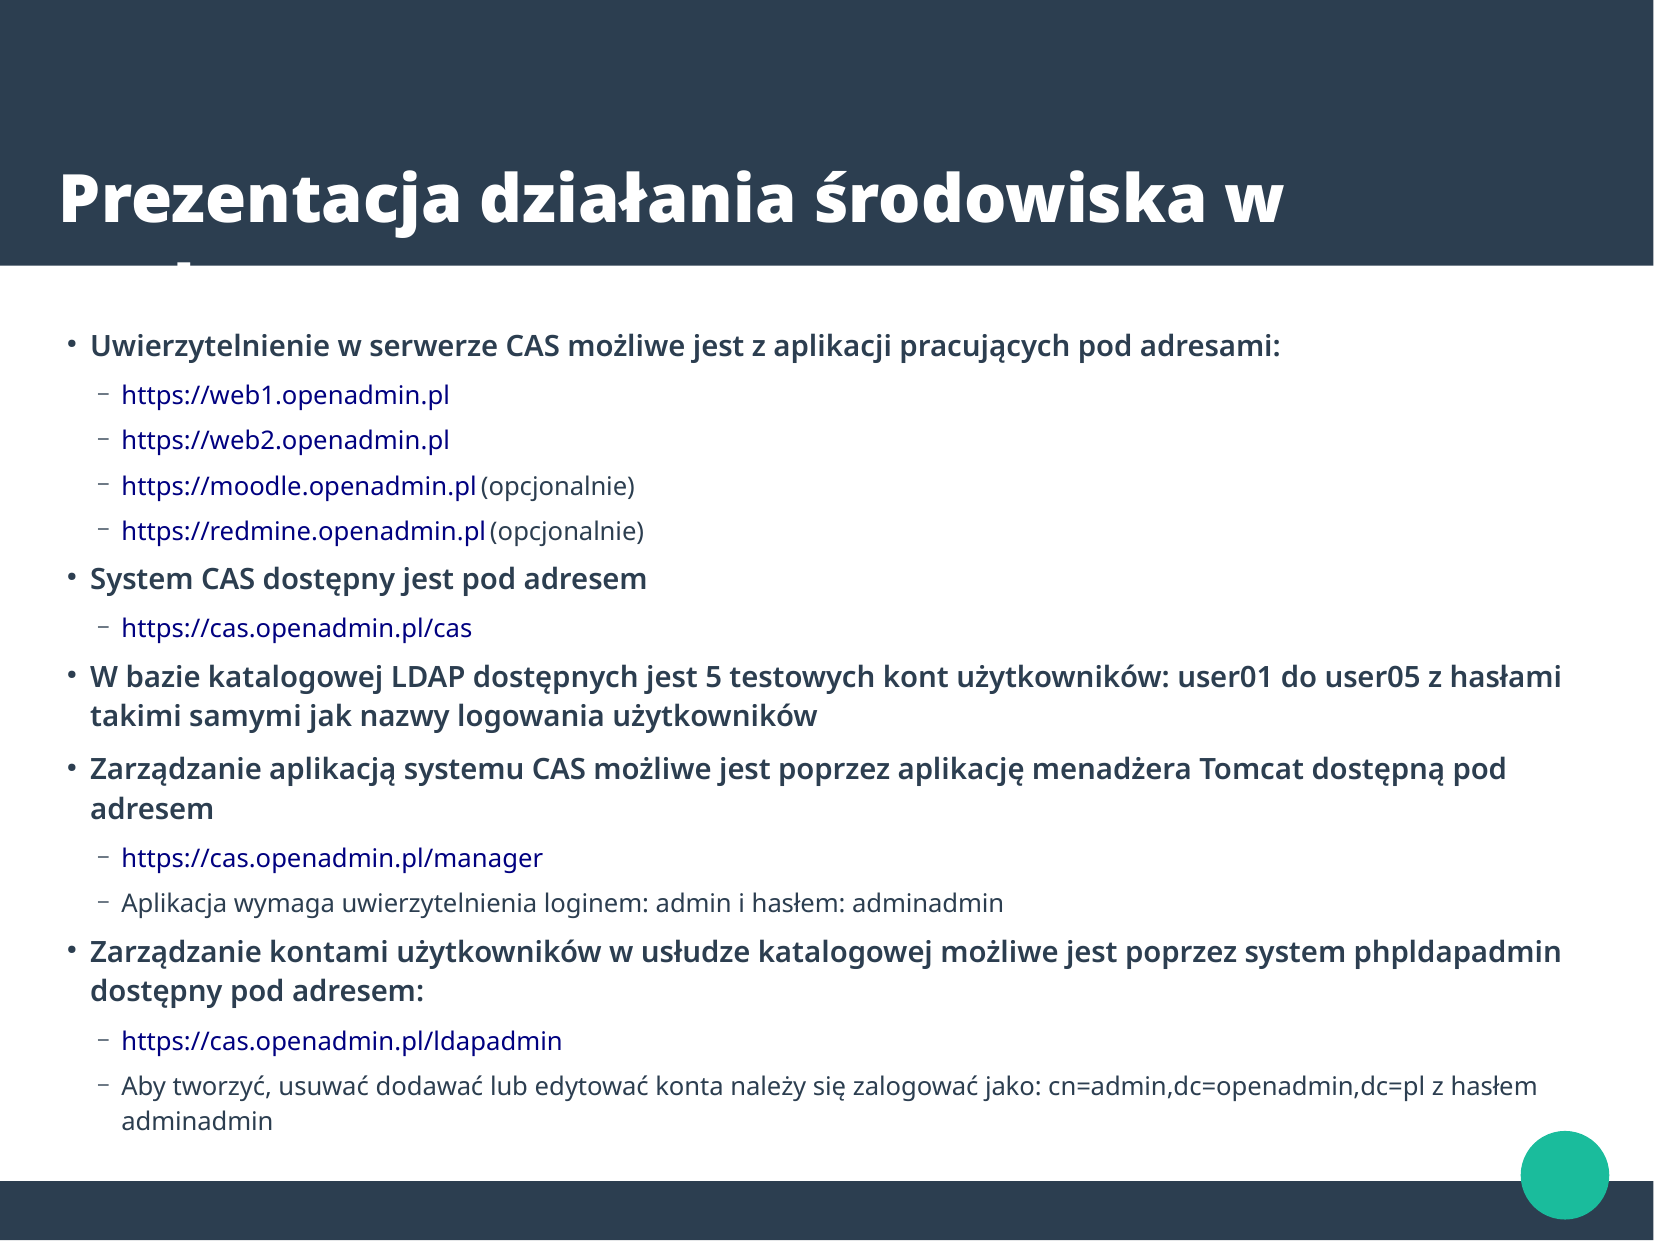

# Prezentacja działania środowiska w praktyce
Uwierzytelnienie w serwerze CAS możliwe jest z aplikacji pracujących pod adresami:
https://web1.openadmin.pl
https://web2.openadmin.pl
https://moodle.openadmin.pl (opcjonalnie)
https://redmine.openadmin.pl (opcjonalnie)
System CAS dostępny jest pod adresem
https://cas.openadmin.pl/cas
W bazie katalogowej LDAP dostępnych jest 5 testowych kont użytkowników: user01 do user05 z hasłami takimi samymi jak nazwy logowania użytkowników
Zarządzanie aplikacją systemu CAS możliwe jest poprzez aplikację menadżera Tomcat dostępną pod adresem
https://cas.openadmin.pl/manager
Aplikacja wymaga uwierzytelnienia loginem: admin i hasłem: adminadmin
Zarządzanie kontami użytkowników w usłudze katalogowej możliwe jest poprzez system phpldapadmin dostępny pod adresem:
https://cas.openadmin.pl/ldapadmin
Aby tworzyć, usuwać dodawać lub edytować konta należy się zalogować jako: cn=admin,dc=openadmin,dc=pl z hasłem adminadmin